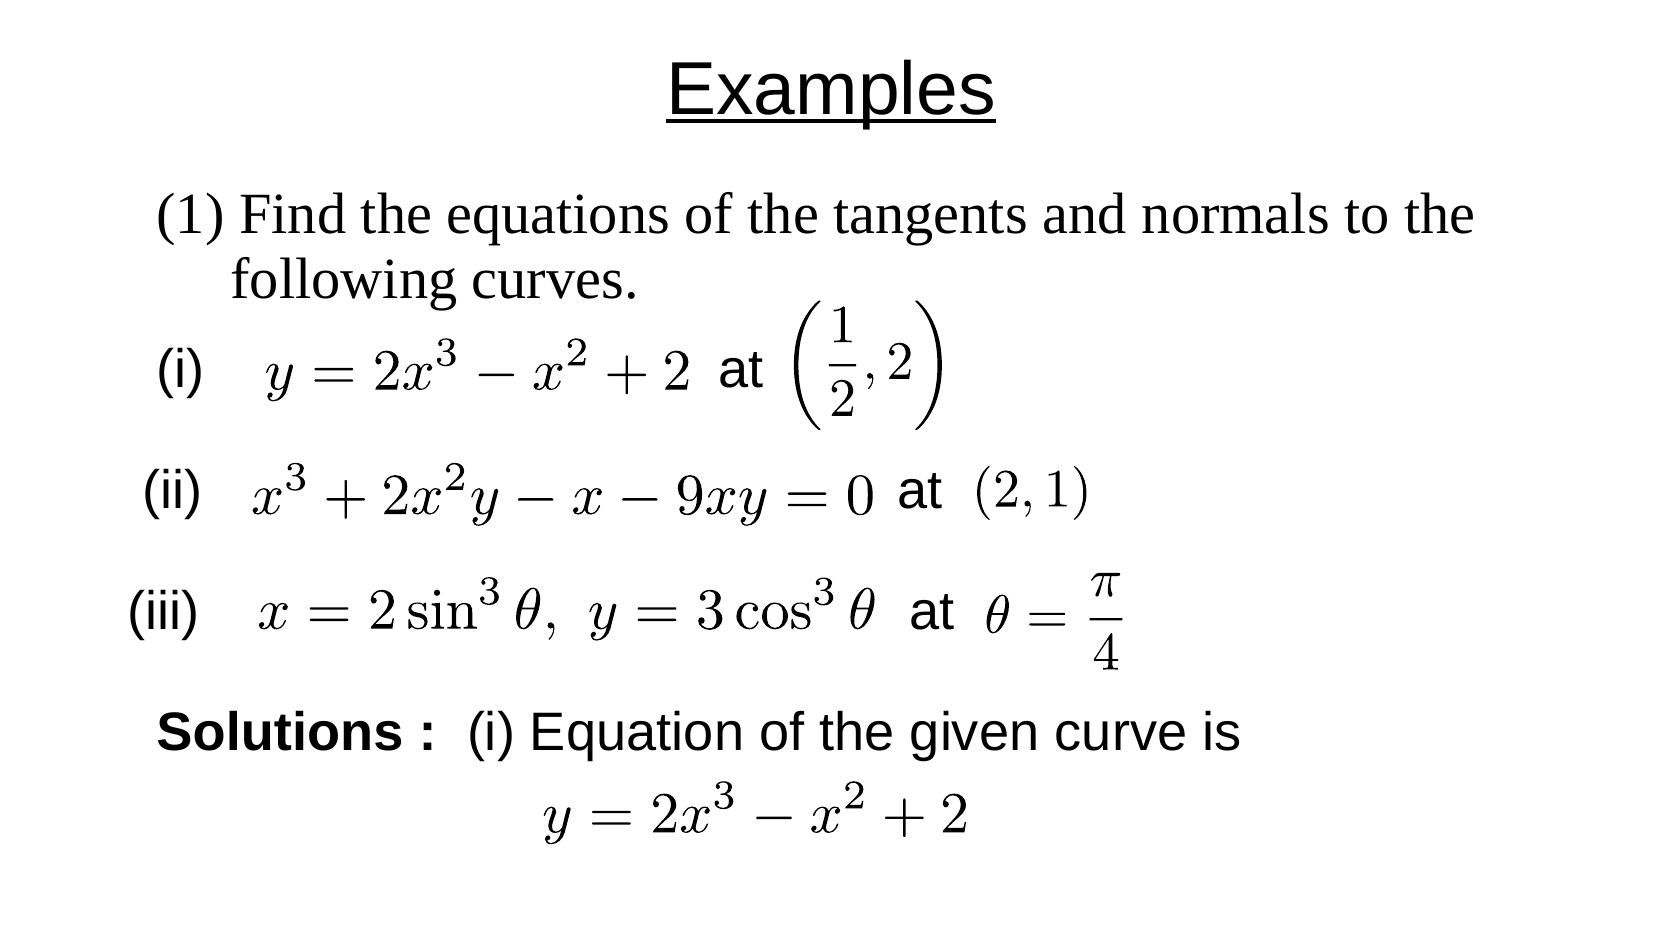

# Examples
	(1) Find the equations of the tangents and normals to the
		following curves.
	(i) 						 at
 (ii) 							 at
 (iii) 									 at
	Solutions : (i) Equation of the given curve is